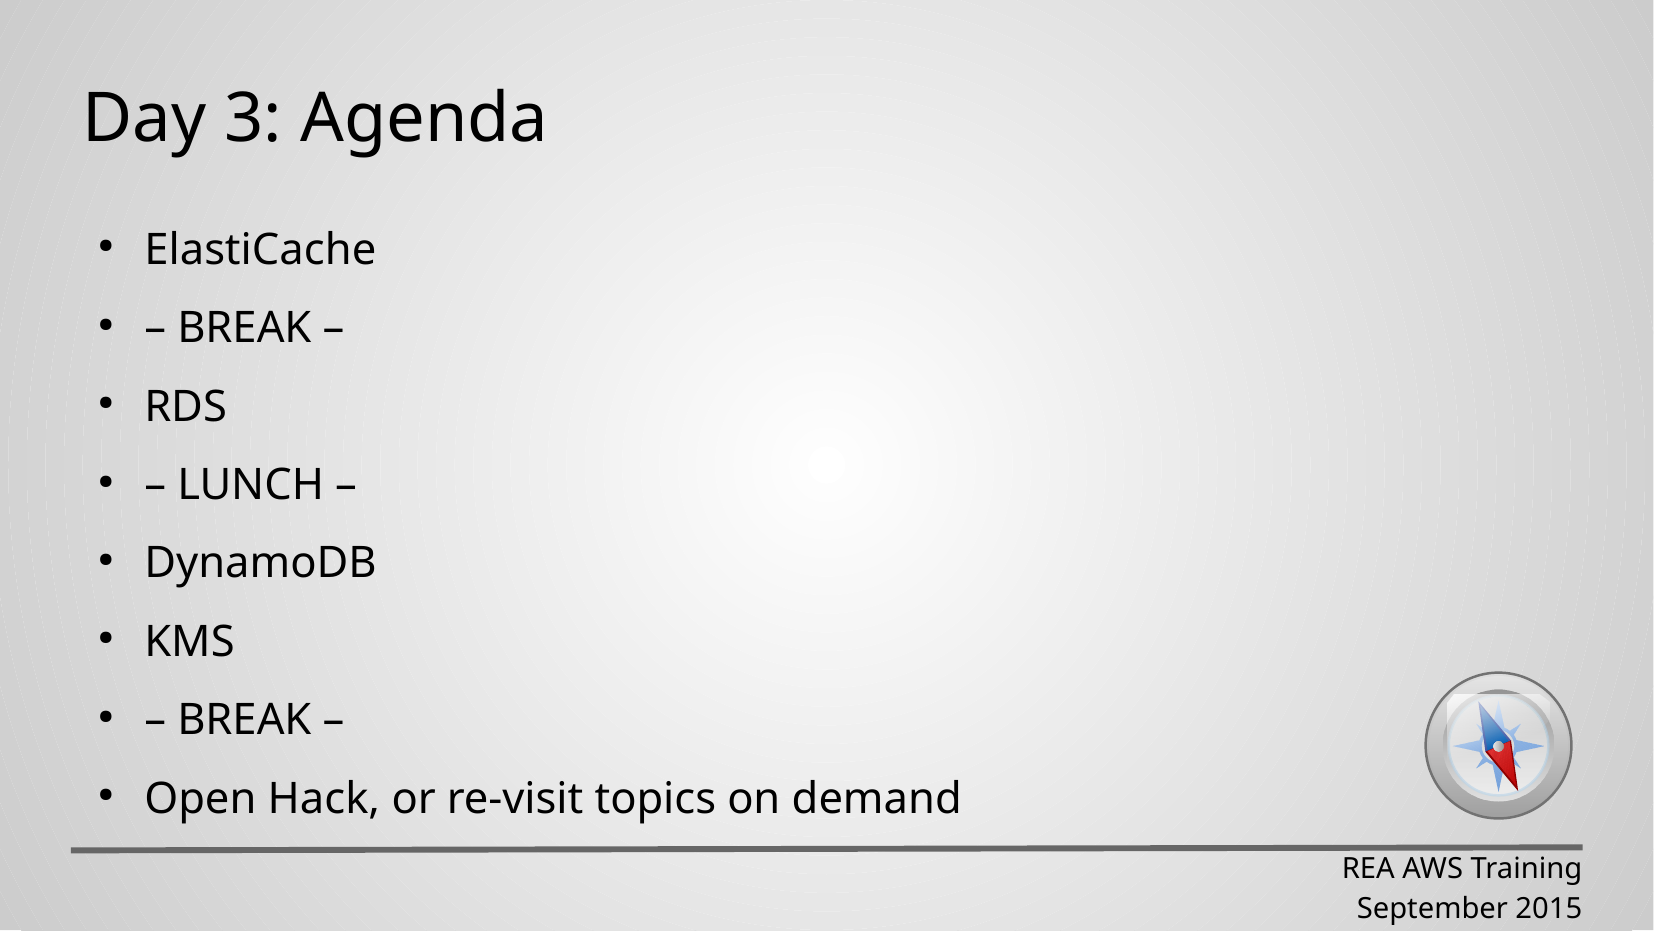

# Day 3: Agenda
ElastiCache
– BREAK –
RDS
– LUNCH –
DynamoDB
KMS
– BREAK –
Open Hack, or re-visit topics on demand